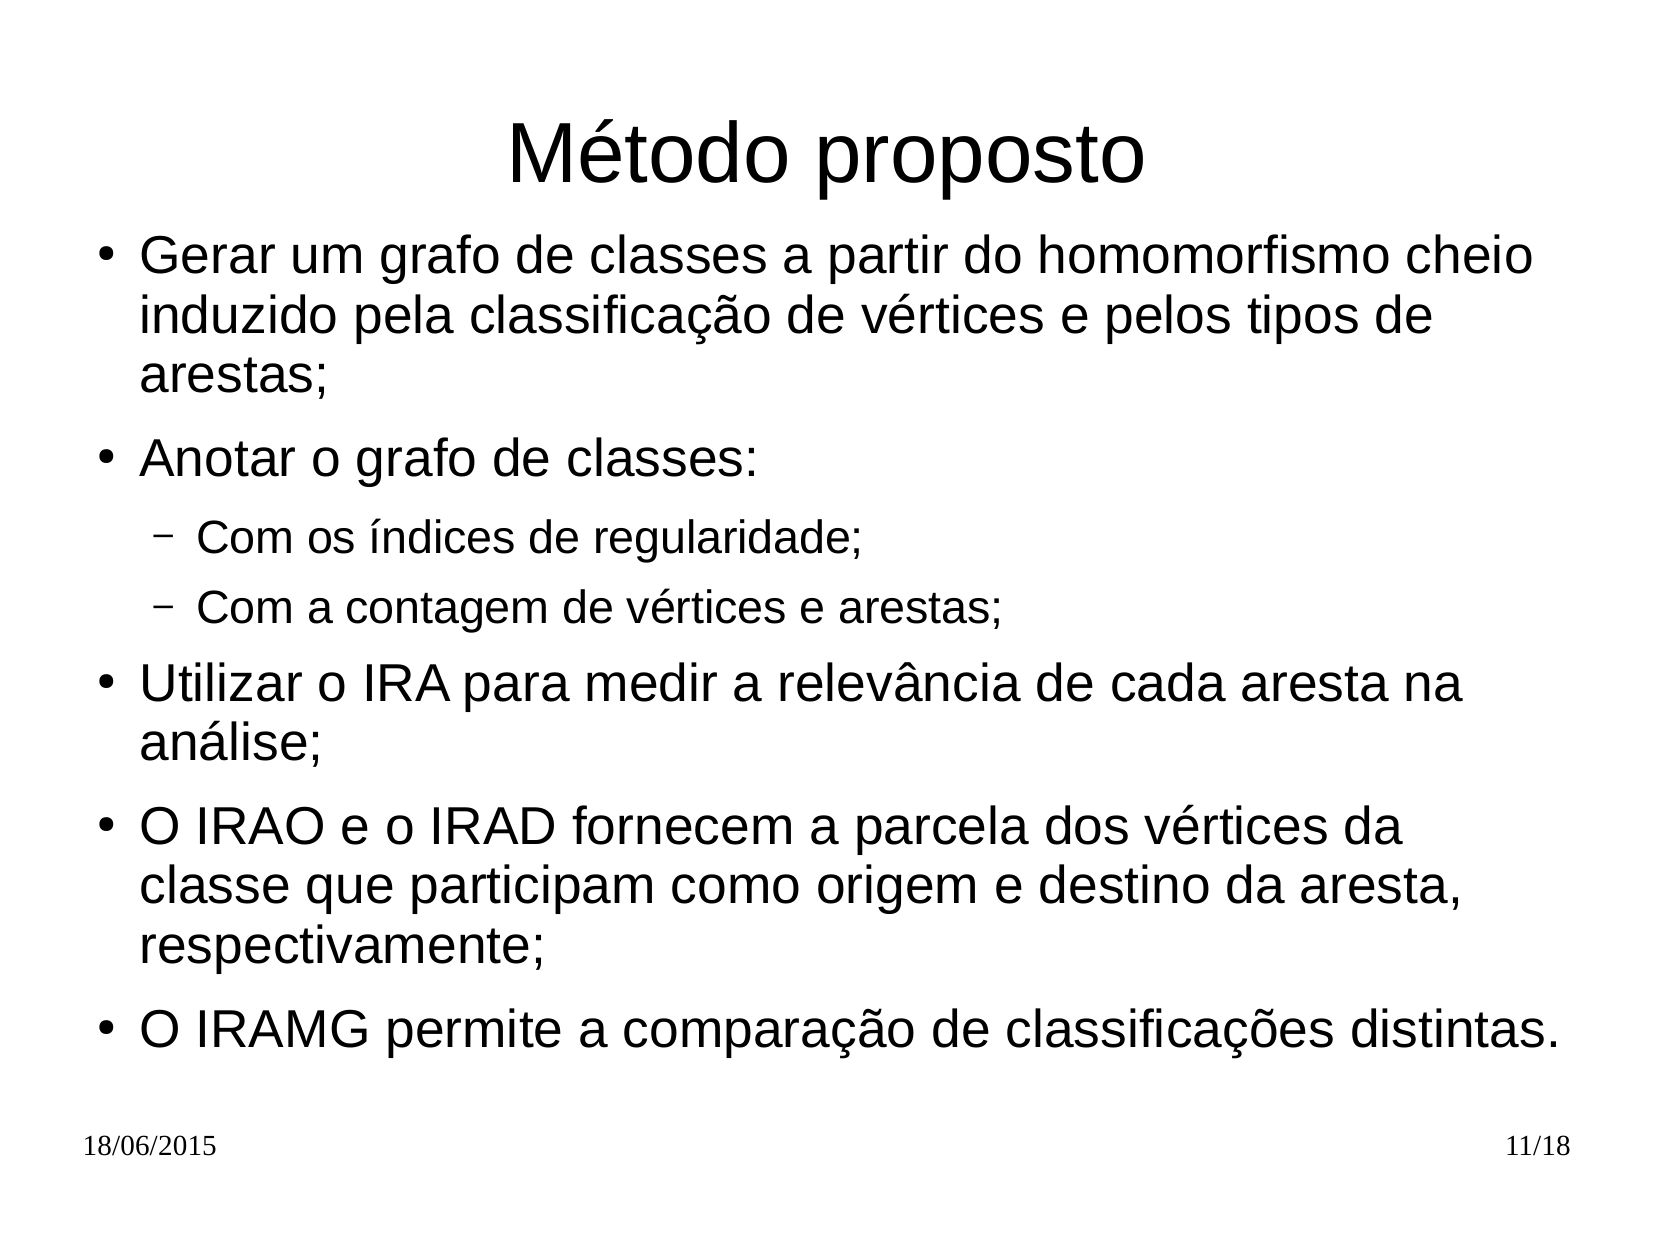

# Método proposto
Gerar um grafo de classes a partir do homomorfismo cheio induzido pela classificação de vértices e pelos tipos de arestas;
Anotar o grafo de classes:
Com os índices de regularidade;
Com a contagem de vértices e arestas;
Utilizar o IRA para medir a relevância de cada aresta na análise;
O IRAO e o IRAD fornecem a parcela dos vértices da classe que participam como origem e destino da aresta, respectivamente;
O IRAMG permite a comparação de classificações distintas.
18/06/2015
11